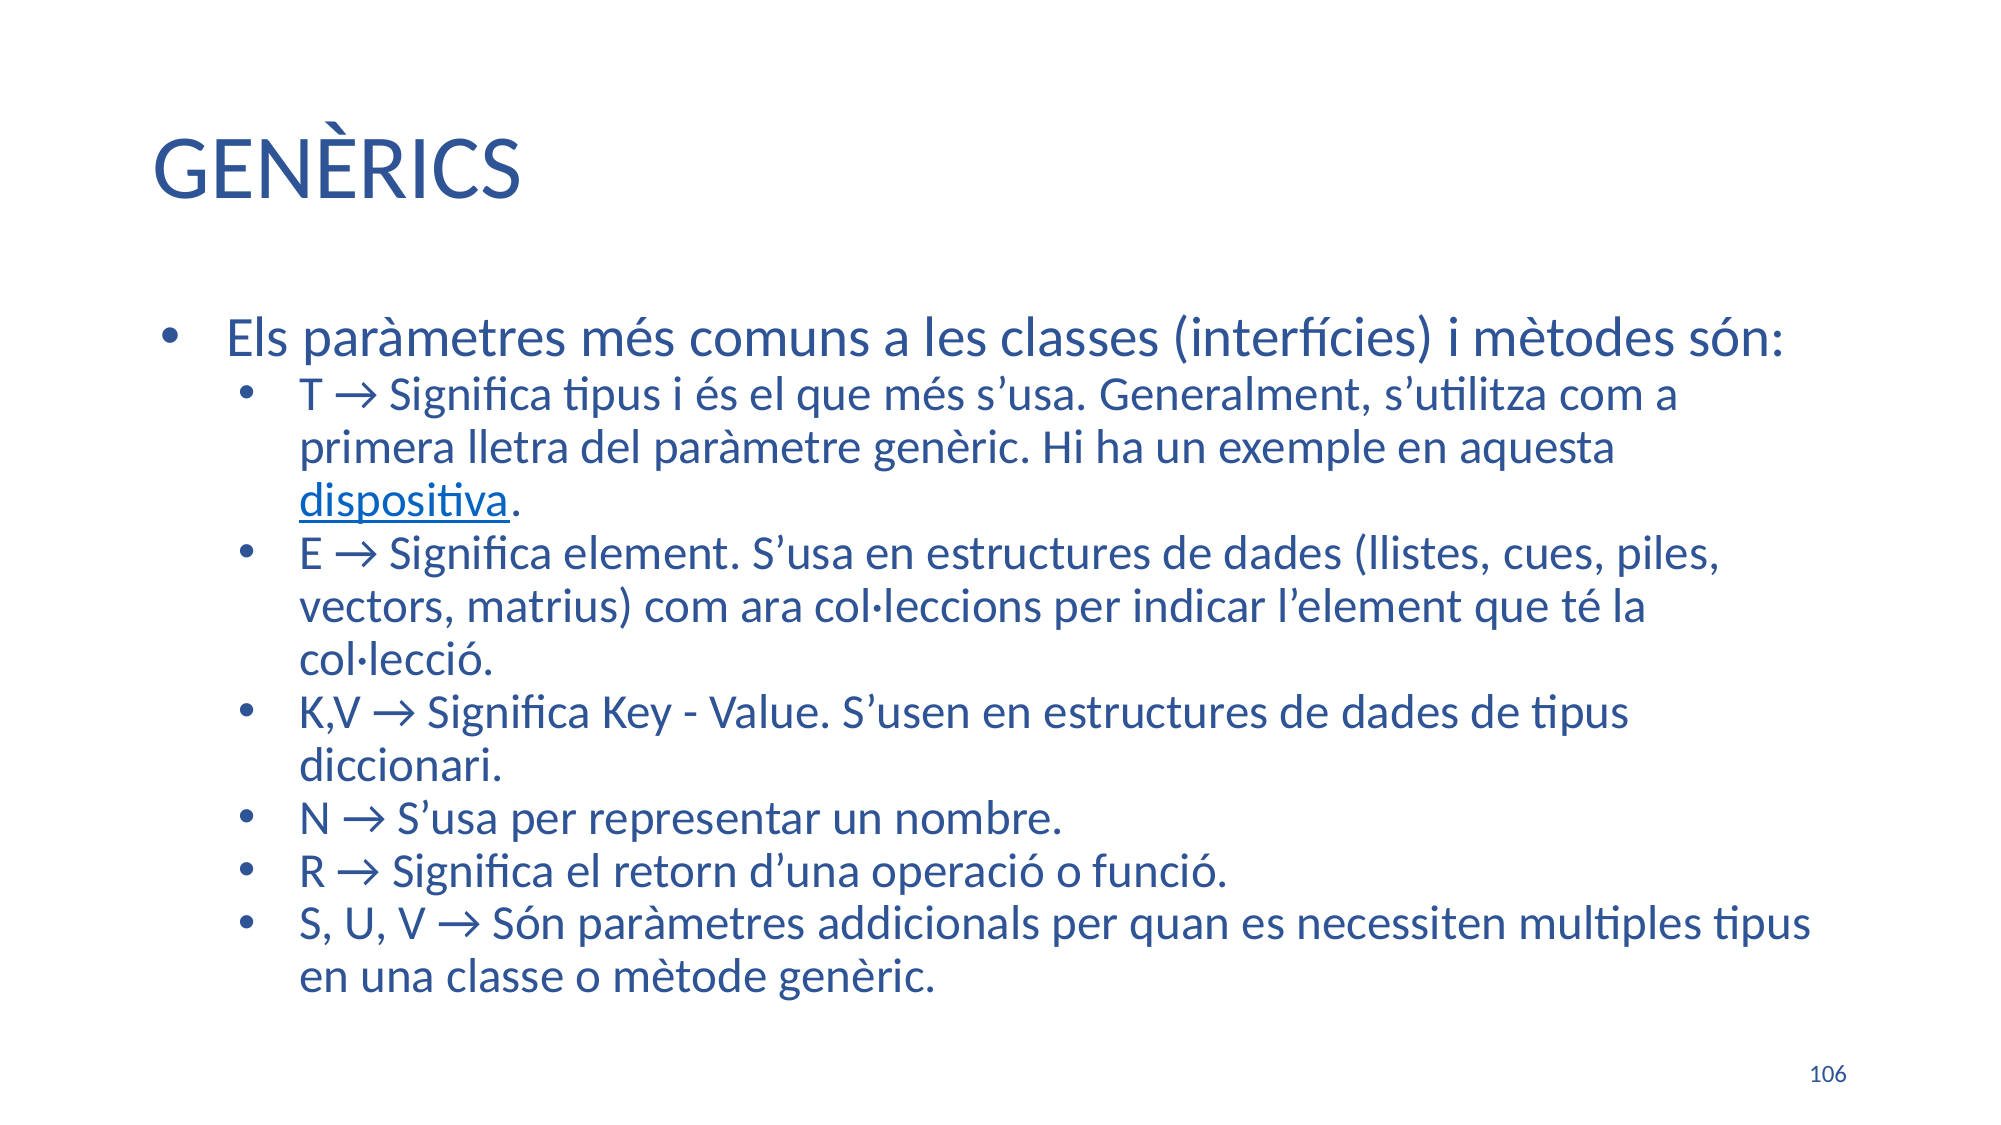

# GENÈRICS
Els paràmetres més comuns a les classes (interfícies) i mètodes són:
T → Significa tipus i és el que més s’usa. Generalment, s’utilitza com a primera lletra del paràmetre genèric. Hi ha un exemple en aquesta dispositiva.
E → Significa element. S’usa en estructures de dades (llistes, cues, piles, vectors, matrius) com ara col·leccions per indicar l’element que té la col·lecció.
K,V → Significa Key - Value. S’usen en estructures de dades de tipus diccionari.
N → S’usa per representar un nombre.
R → Significa el retorn d’una operació o funció.
S, U, V → Són paràmetres addicionals per quan es necessiten multiples tipus en una classe o mètode genèric.